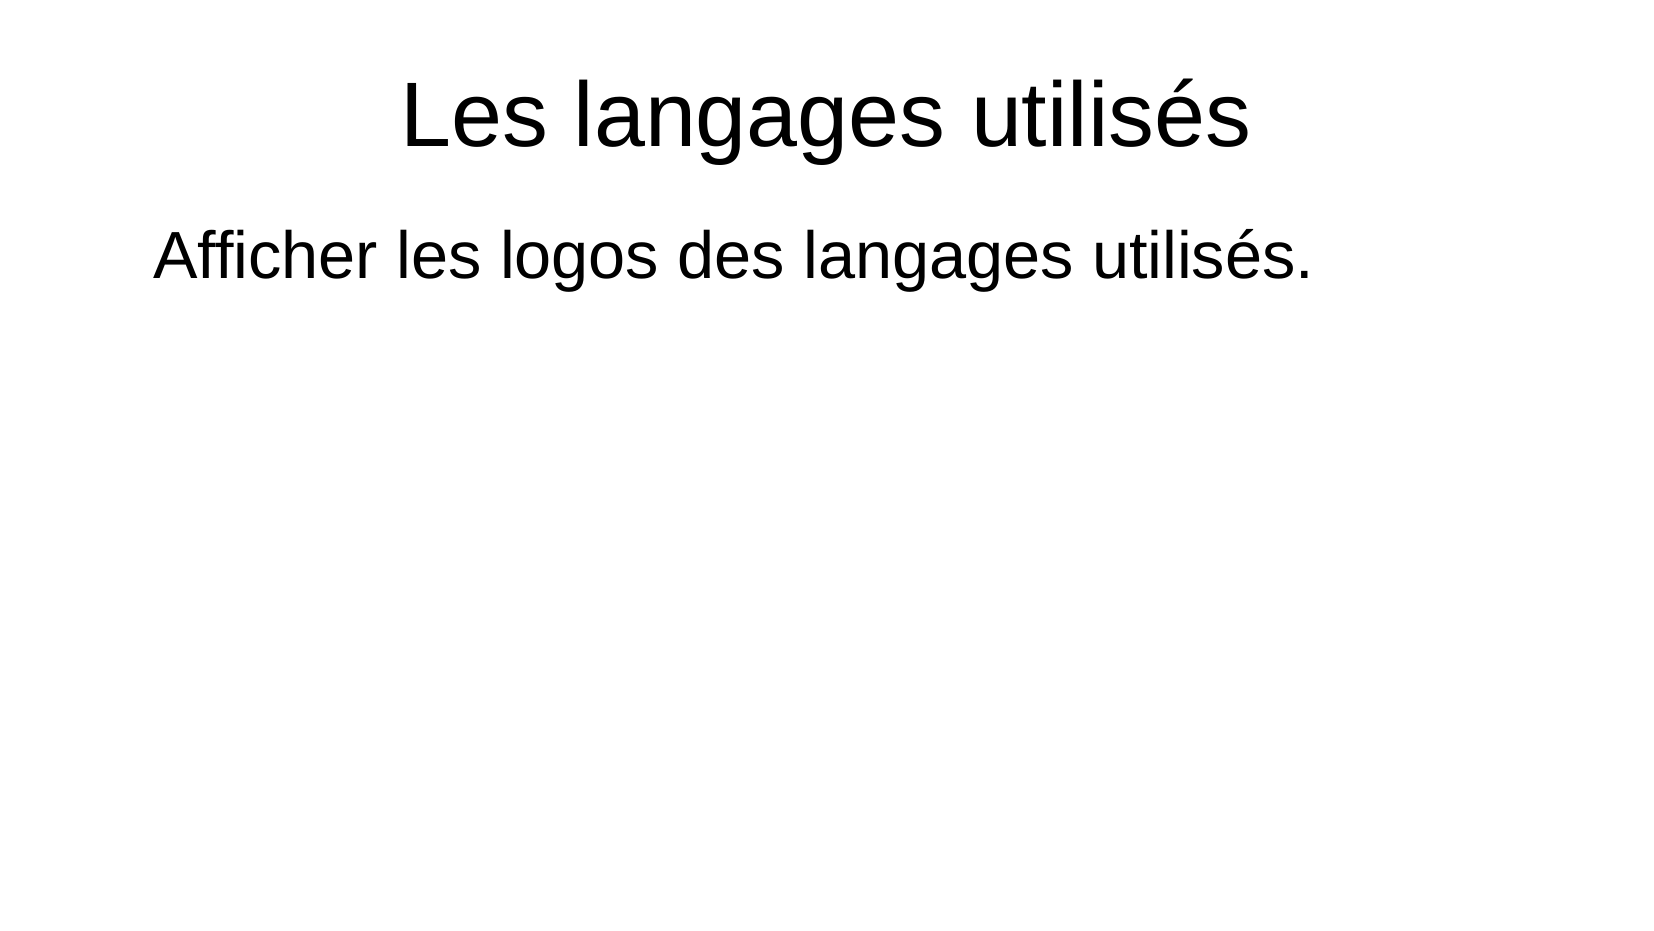

# Les langages utilisés
Afficher les logos des langages utilisés.